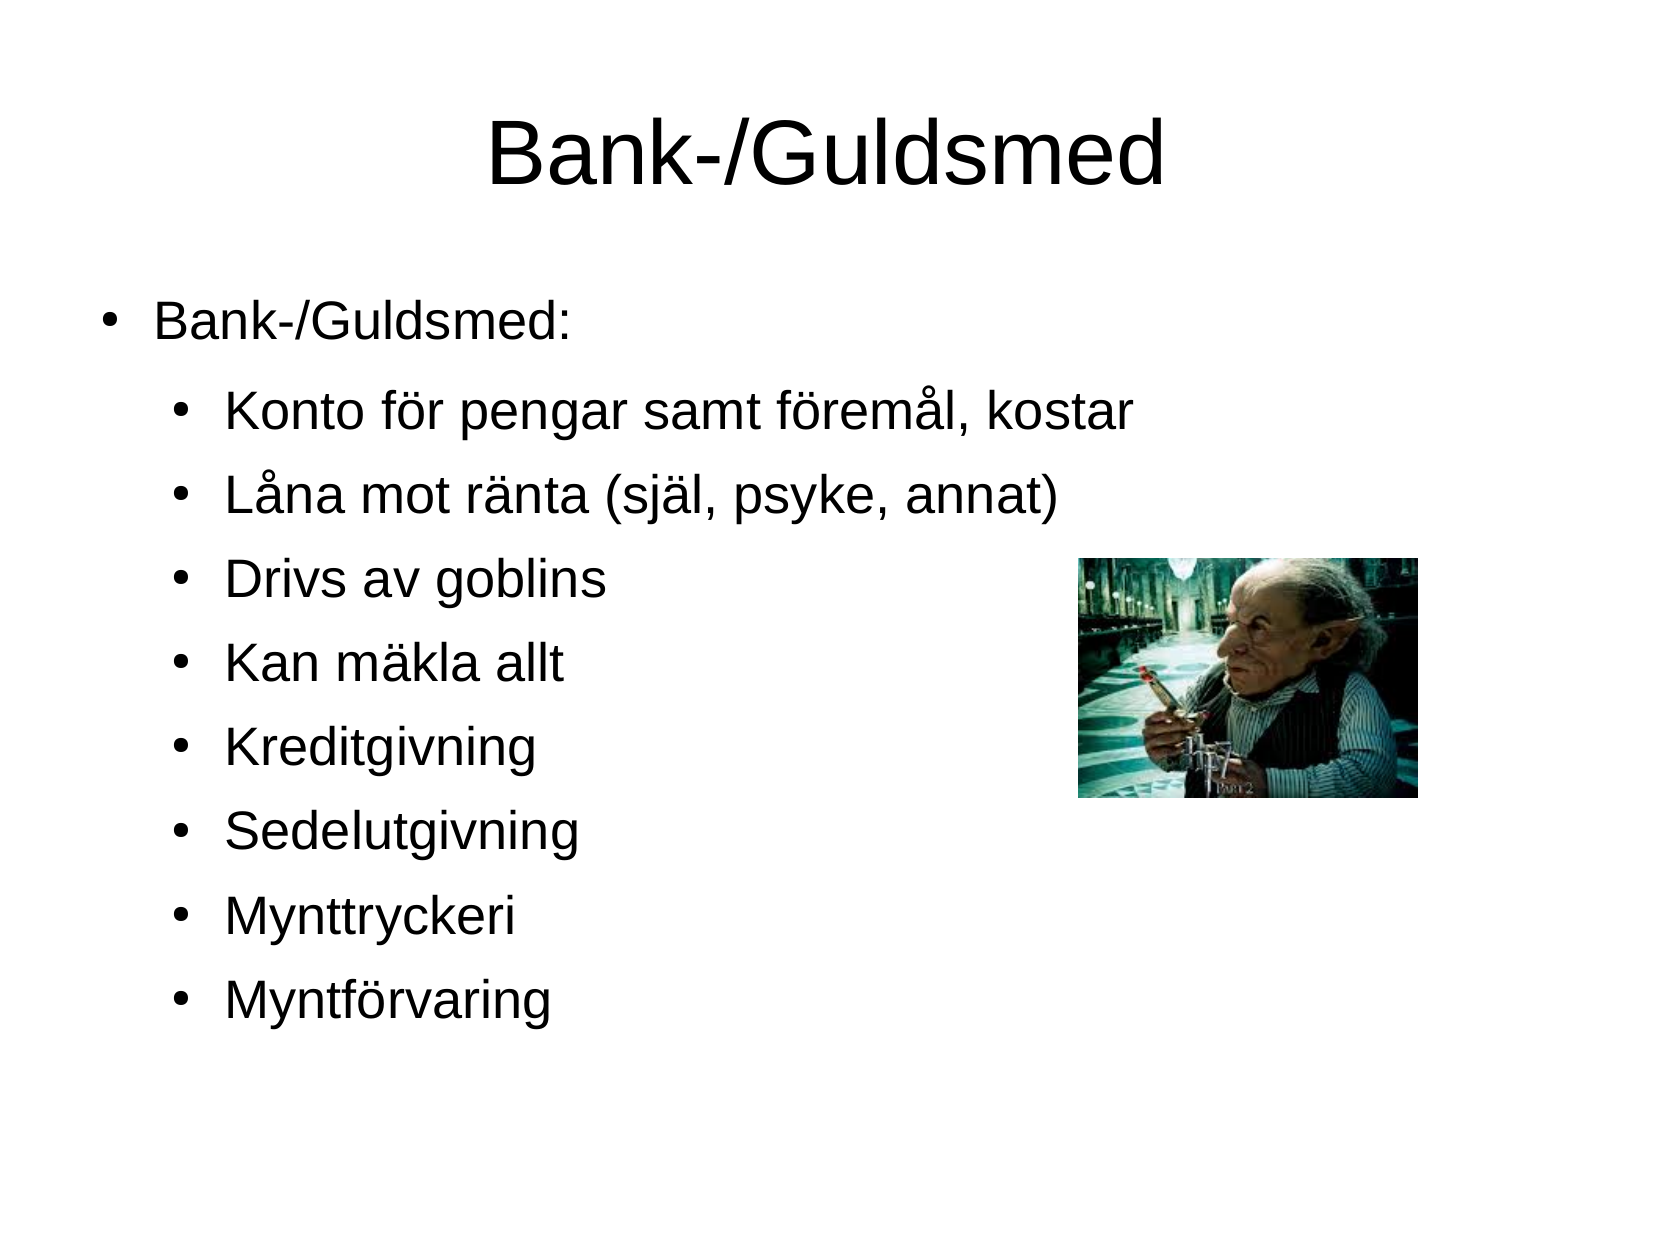

# Bank-/Guldsmed
Bank-/Guldsmed:
Konto för pengar samt föremål, kostar
Låna mot ränta (själ, psyke, annat)
Drivs av goblins
Kan mäkla allt
Kreditgivning
Sedelutgivning
Mynttryckeri
Myntförvaring